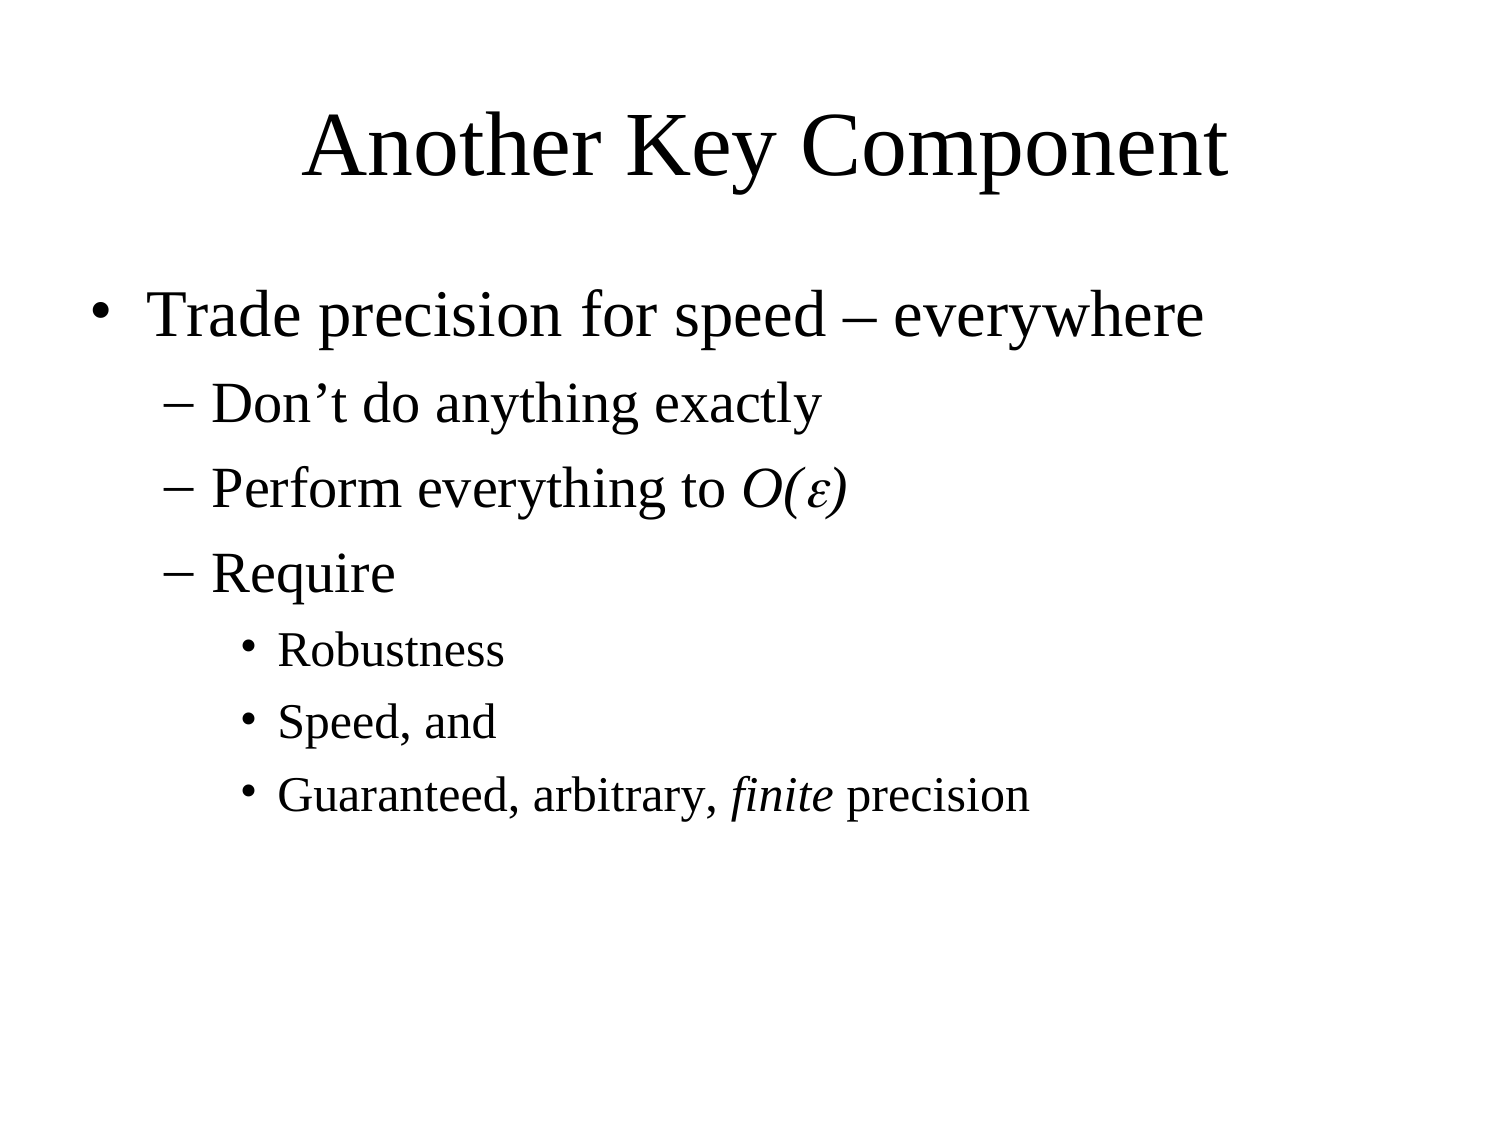

# Another Key Component
Trade precision for speed – everywhere
Don’t do anything exactly
Perform everything to O()
Require
Robustness
Speed, and
Guaranteed, arbitrary, finite precision